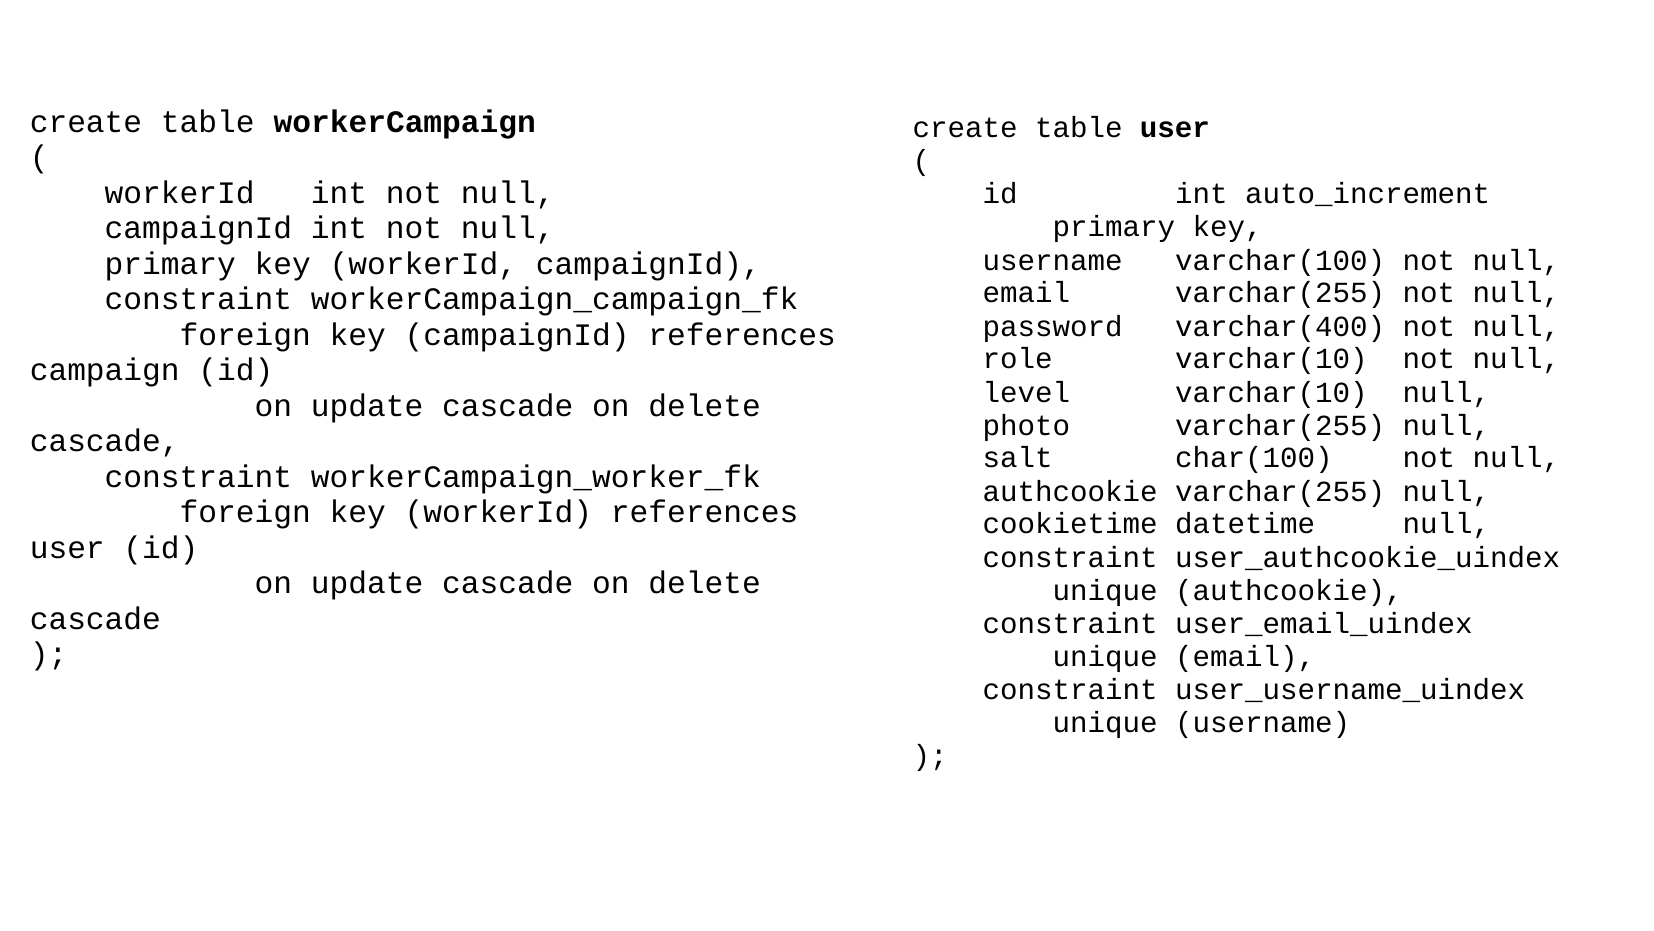

# create table workerCampaign ( workerId int not null, campaignId int not null, primary key (workerId, campaignId), constraint workerCampaign_campaign_fk foreign key (campaignId) references campaign (id) on update cascade on delete cascade, constraint workerCampaign_worker_fk foreign key (workerId) references user (id) on update cascade on delete cascade );
create table user
(
 id int auto_increment
 primary key,
 username varchar(100) not null,
 email varchar(255) not null,
 password varchar(400) not null,
 role varchar(10) not null,
 level varchar(10) null,
 photo varchar(255) null,
 salt char(100) not null,
 authcookie varchar(255) null,
 cookietime datetime null,
 constraint user_authcookie_uindex
 unique (authcookie),
 constraint user_email_uindex
 unique (email),
 constraint user_username_uindex
 unique (username)
);